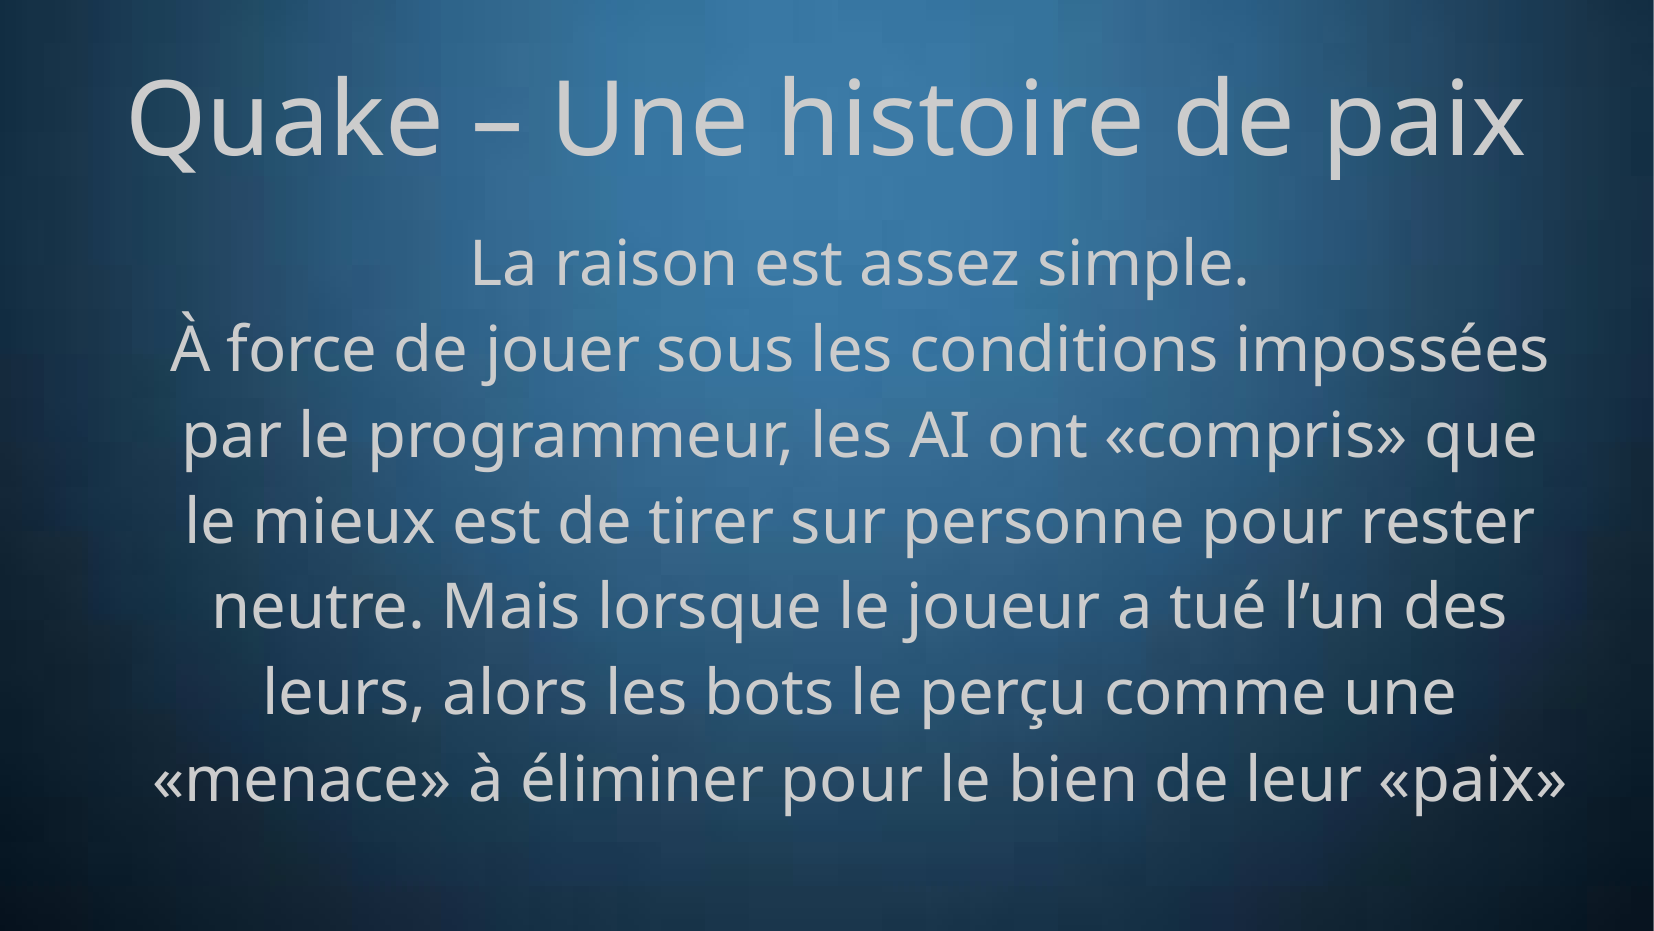

# Quake – Une histoire de paix
La raison est assez simple.
À force de jouer sous les conditions impossées par le programmeur, les AI ont «compris» que le mieux est de tirer sur personne pour rester neutre. Mais lorsque le joueur a tué l’un des leurs, alors les bots le perçu comme une «menace» à éliminer pour le bien de leur «paix»